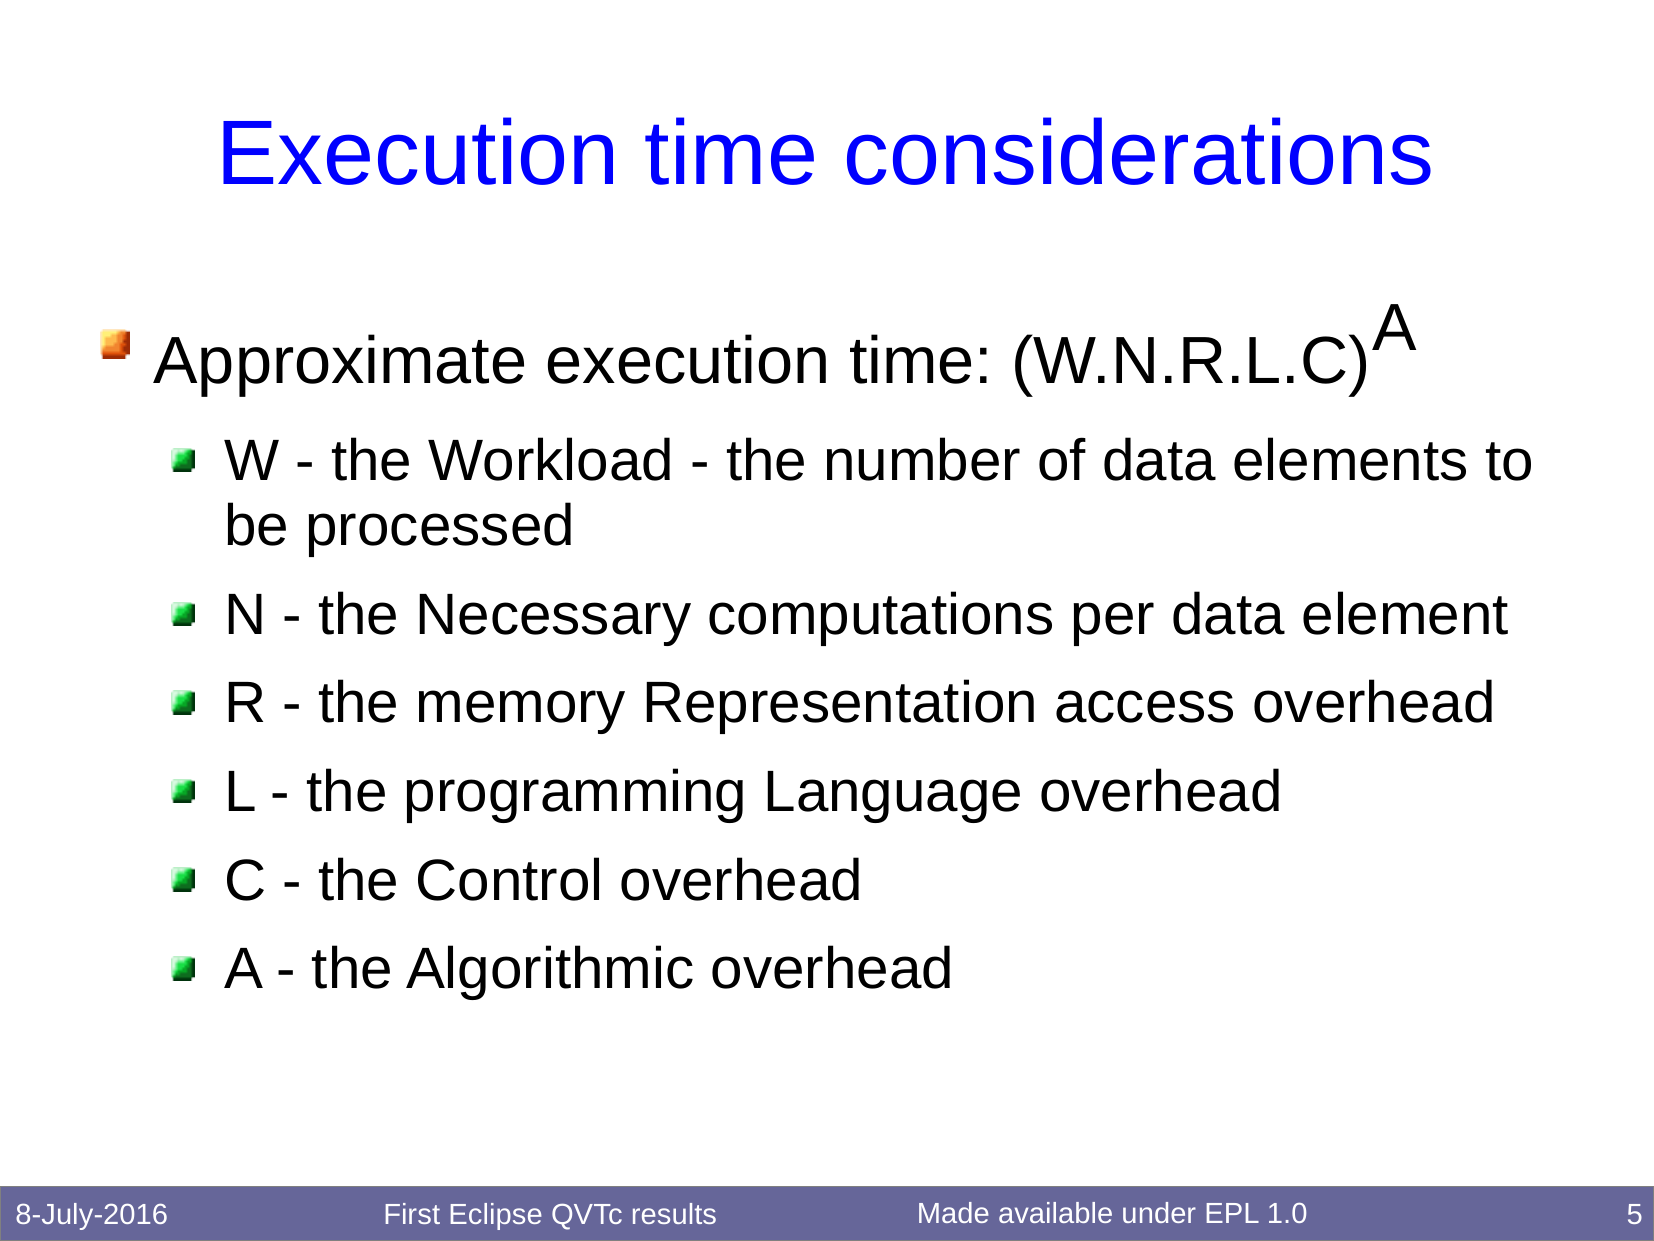

# Execution time considerations
Approximate execution time: (W.N.R.L.C)A
W - the Workload - the number of data elements to be processed
N - the Necessary computations per data element
R - the memory Representation access overhead
L - the programming Language overhead
C - the Control overhead
A - the Algorithmic overhead
8-July-2016
First Eclipse QVTc results
5